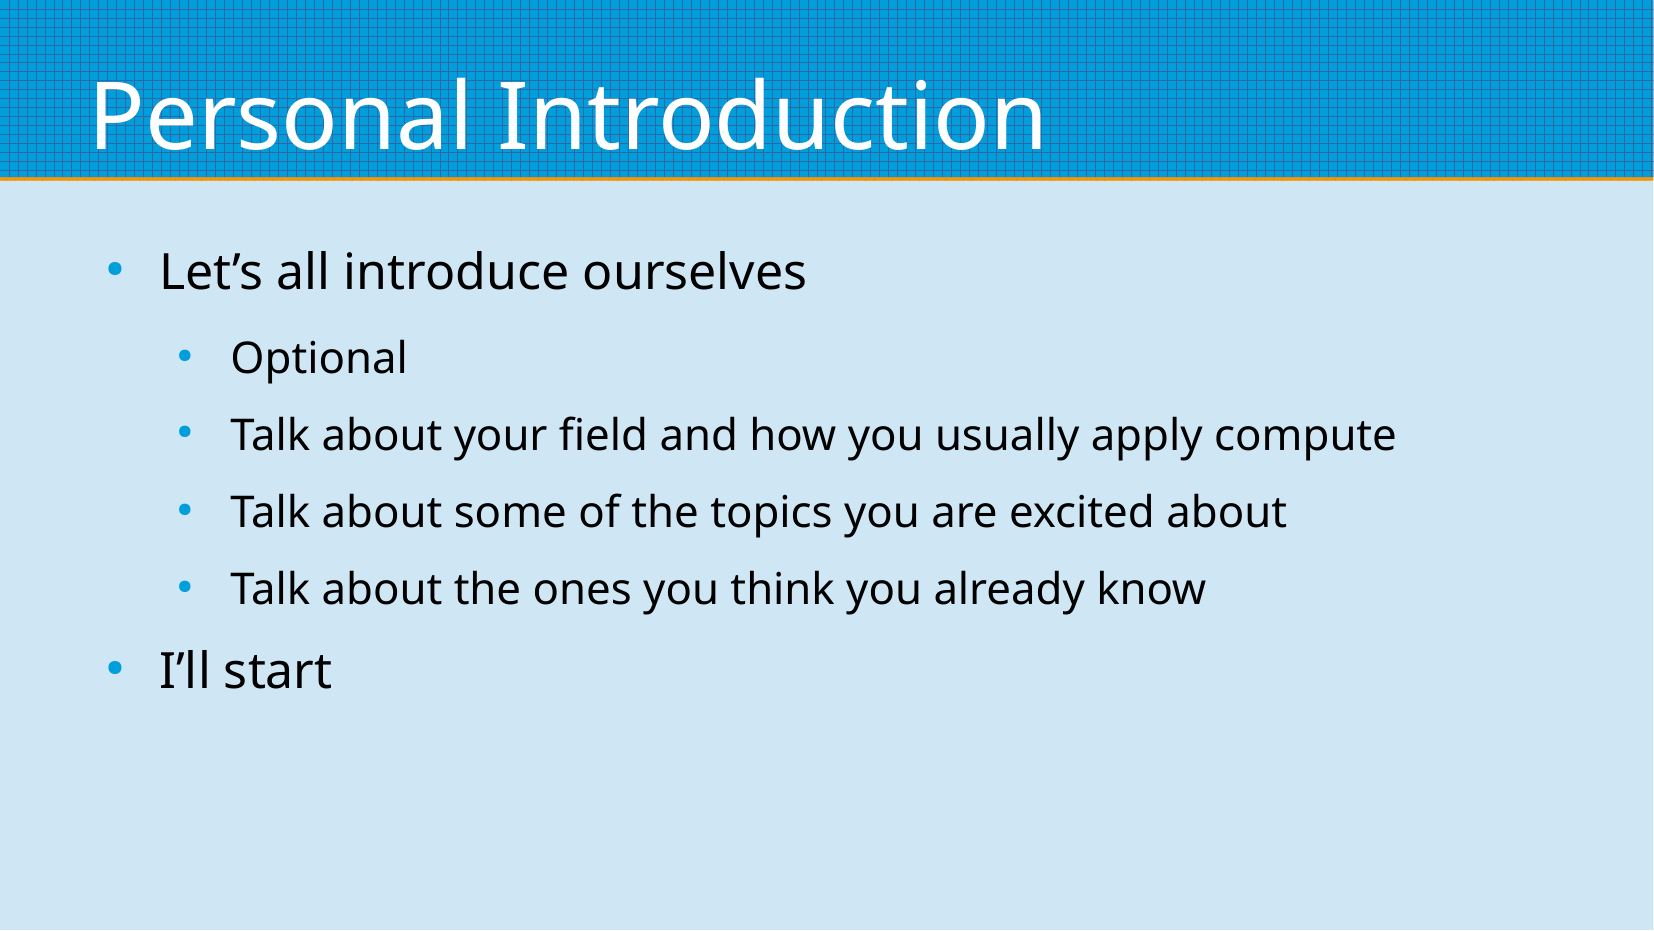

# Personal Introduction
Let’s all introduce ourselves
Optional
Talk about your field and how you usually apply compute
Talk about some of the topics you are excited about
Talk about the ones you think you already know
I’ll start